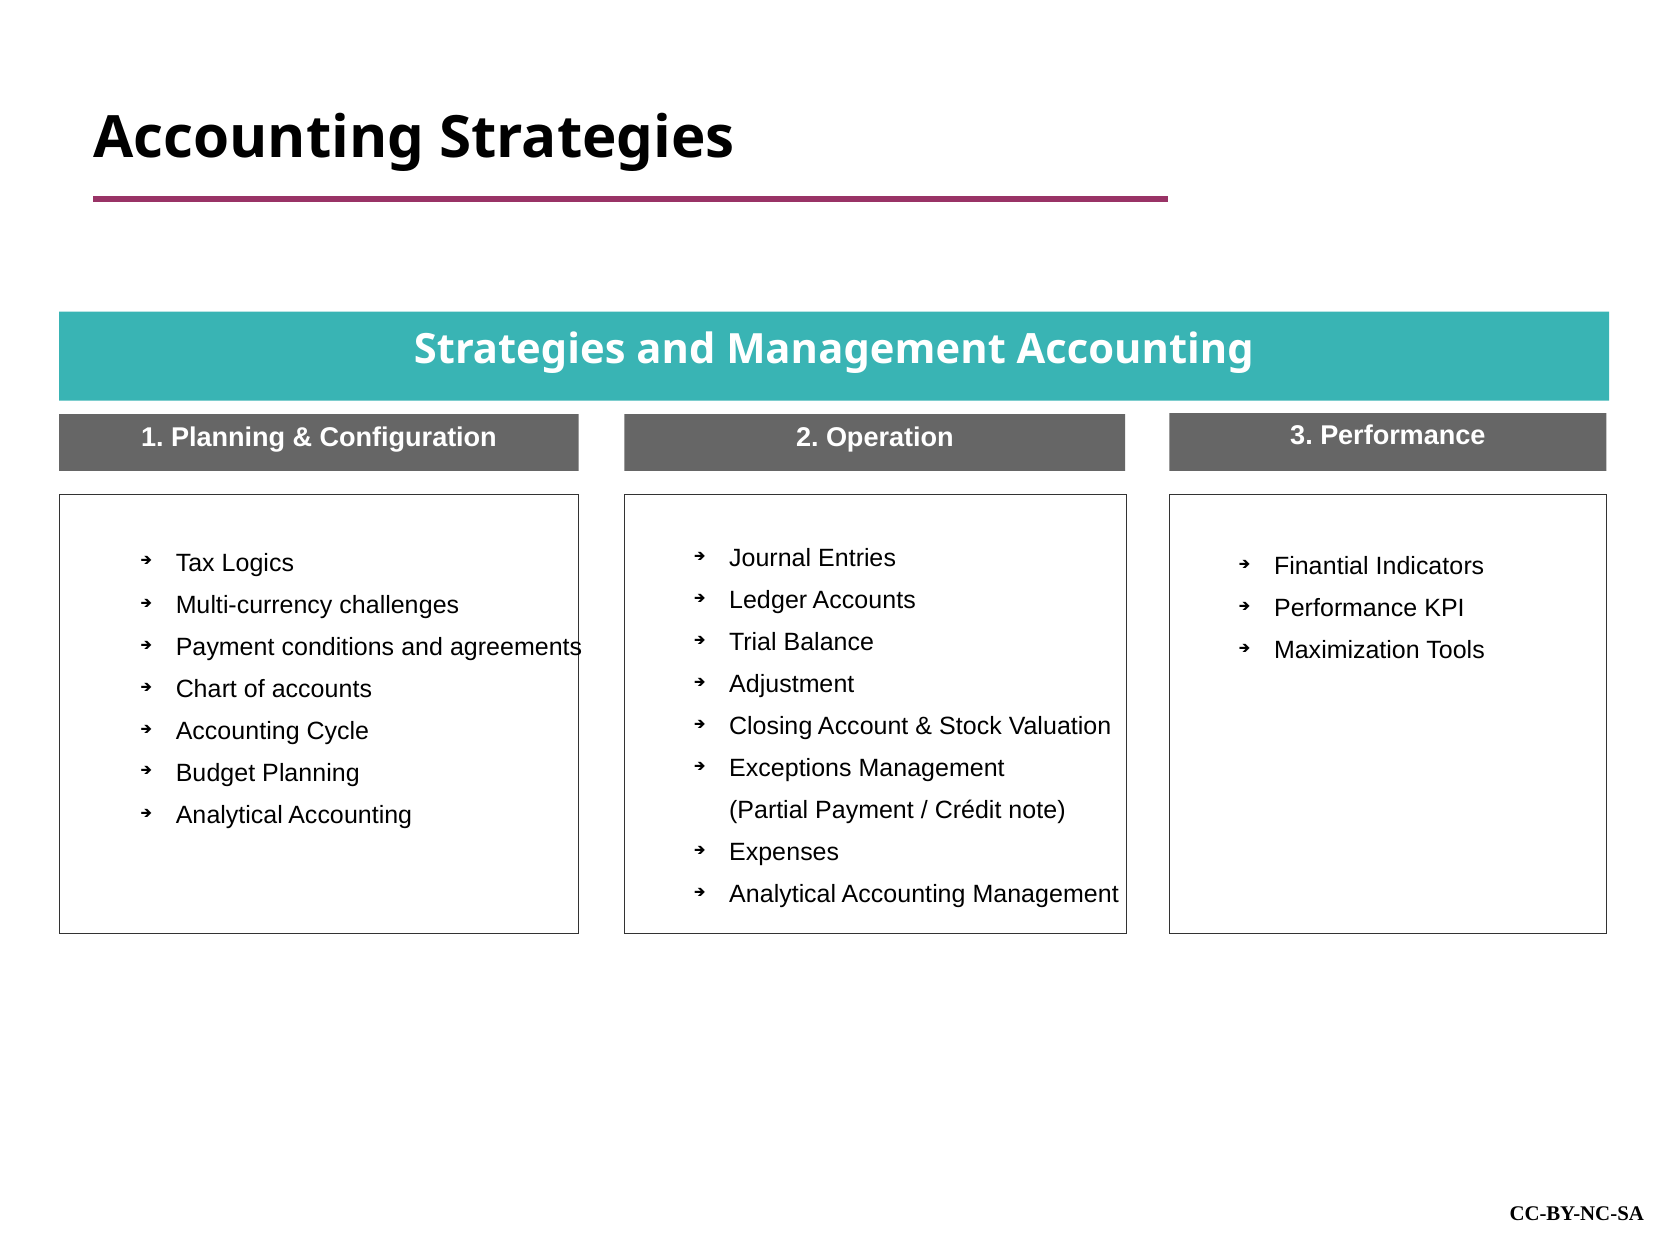

# Accounting Strategies
Strategies and Management Accounting
3. Performance
1. Planning & Configuration
2. Operation
Finantial Indicators
Performance KPI
Maximization Tools
Tax Logics
Multi-currency challenges
Payment conditions and agreements
Chart of accounts
Accounting Cycle
Budget Planning
Analytical Accounting
Journal Entries
Ledger Accounts
Trial Balance
Adjustment
Closing Account & Stock Valuation
Exceptions Management
(Partial Payment / Crédit note)
Expenses
Analytical Accounting Management